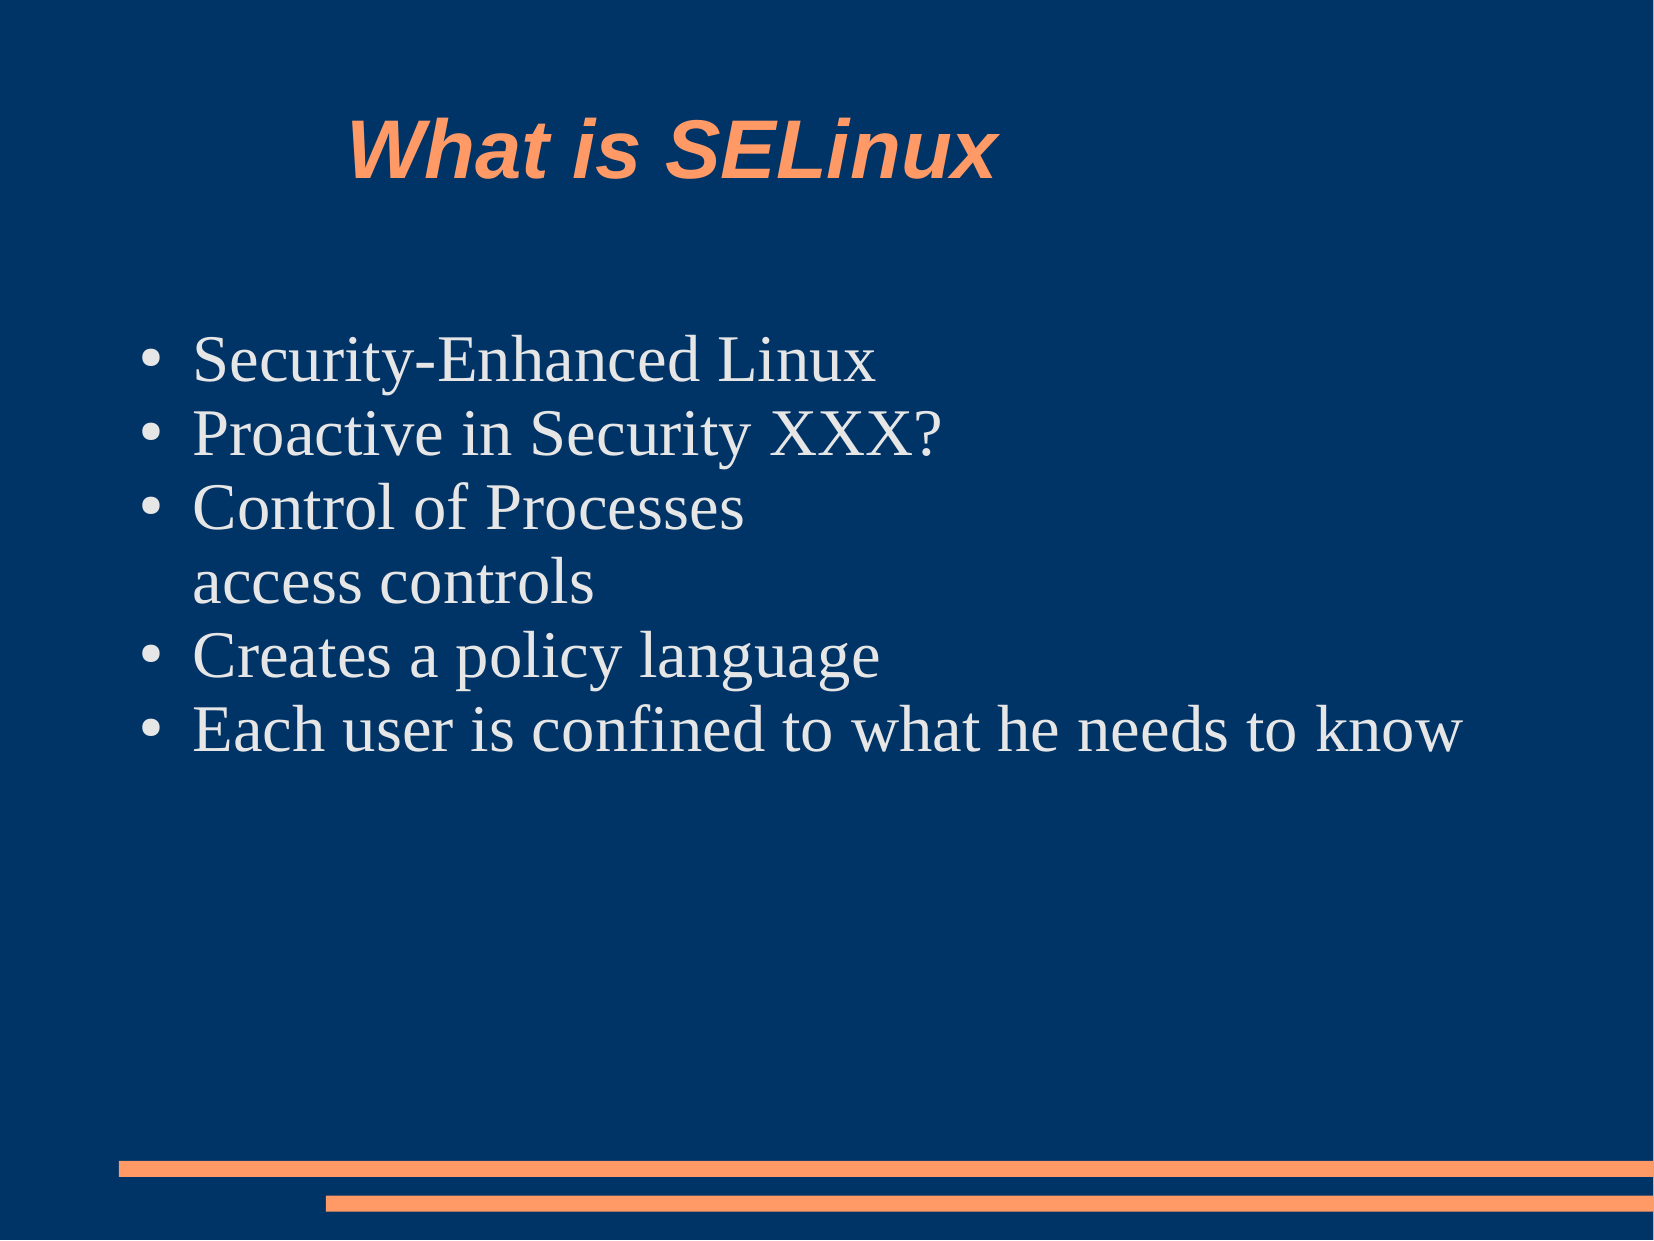

# What is SELinux
Security-Enhanced Linux
Proactive in Security XXX?
Control of Processes
access controls
Creates a policy language
Each user is confined to what he needs to know